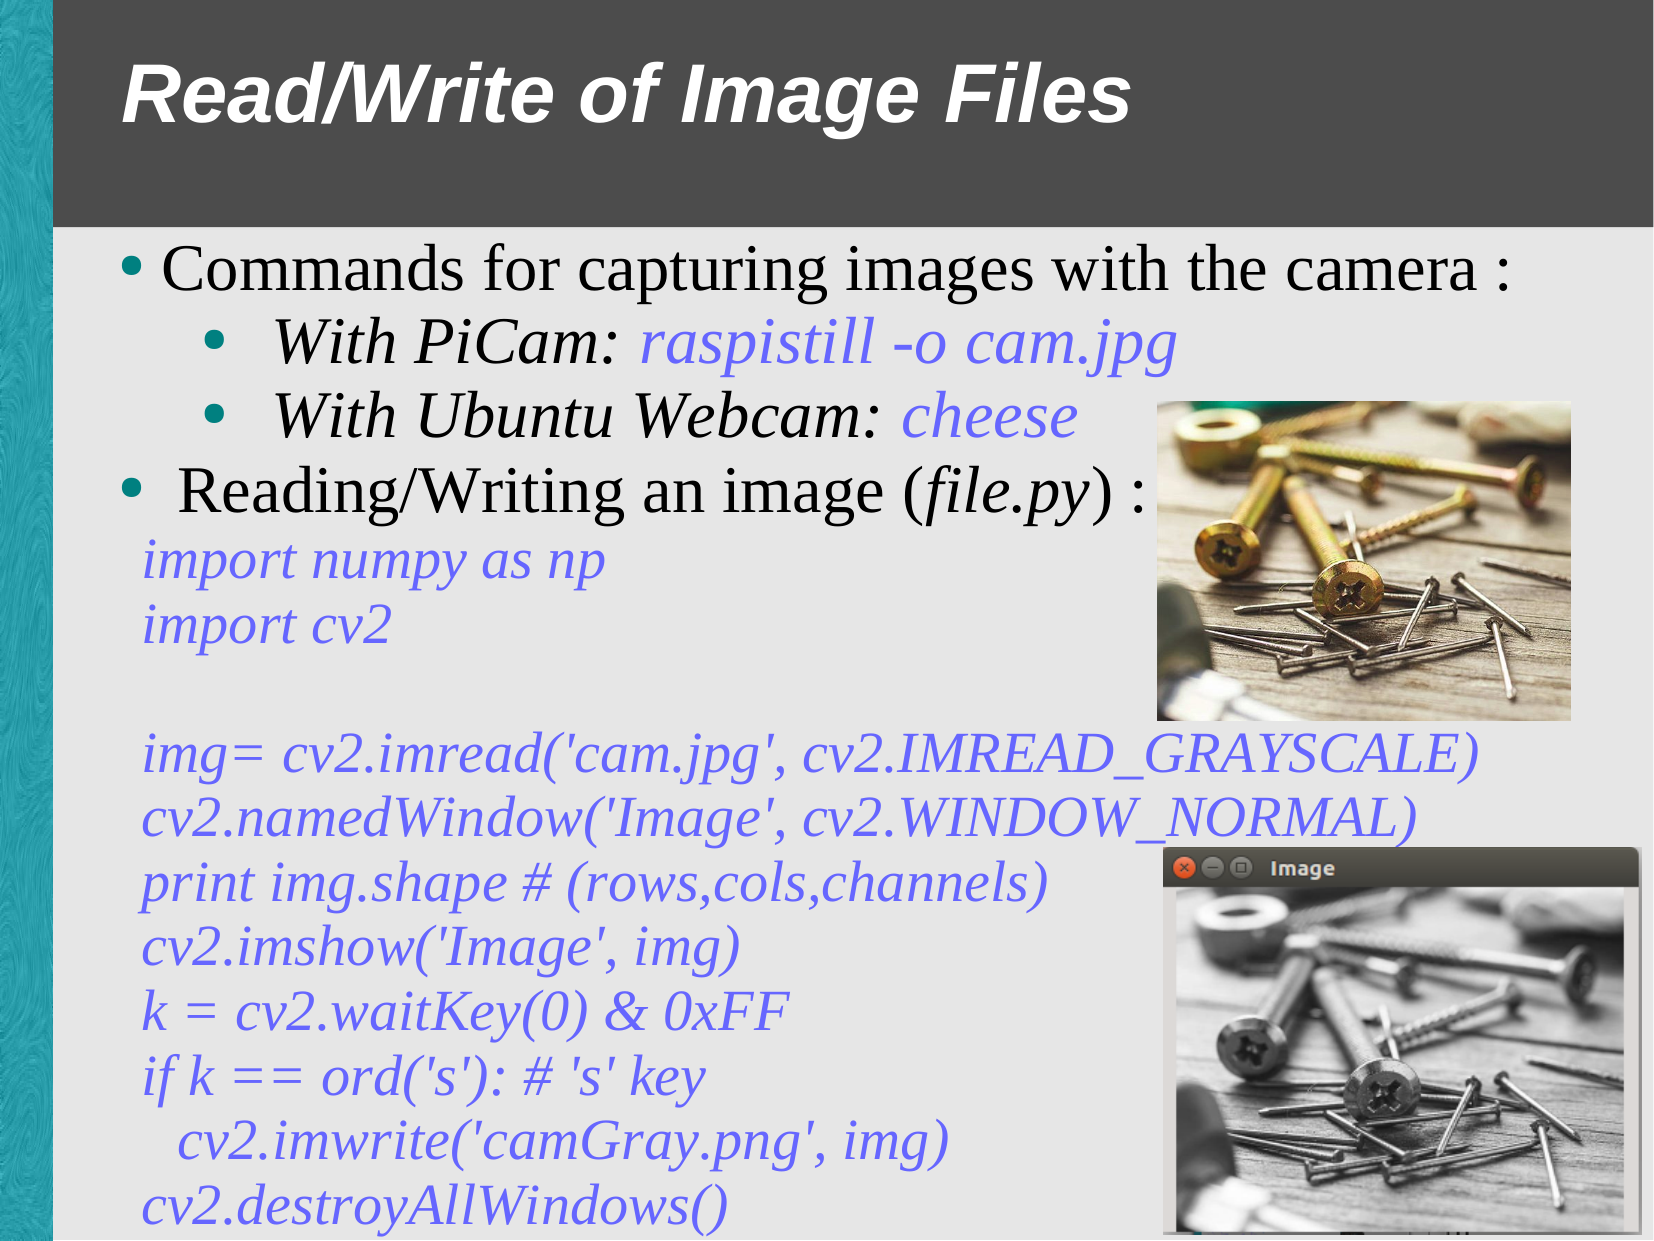

# Read/Write of Image Files
 Commands for capturing images with the camera :
With PiCam: raspistill -o cam.jpg
With Ubuntu Webcam: cheese
Reading/Writing an image (file.py) :
import numpy as np
import cv2
img= cv2.imread('cam.jpg', cv2.IMREAD_GRAYSCALE)
cv2.namedWindow('Image', cv2.WINDOW_NORMAL)
print img.shape # (rows,cols,channels)
cv2.imshow('Image', img)
k = cv2.waitKey(0) & 0xFF
if k == ord('s'): # 's' key
cv2.imwrite('camGray.png', img)
cv2.destroyAllWindows()